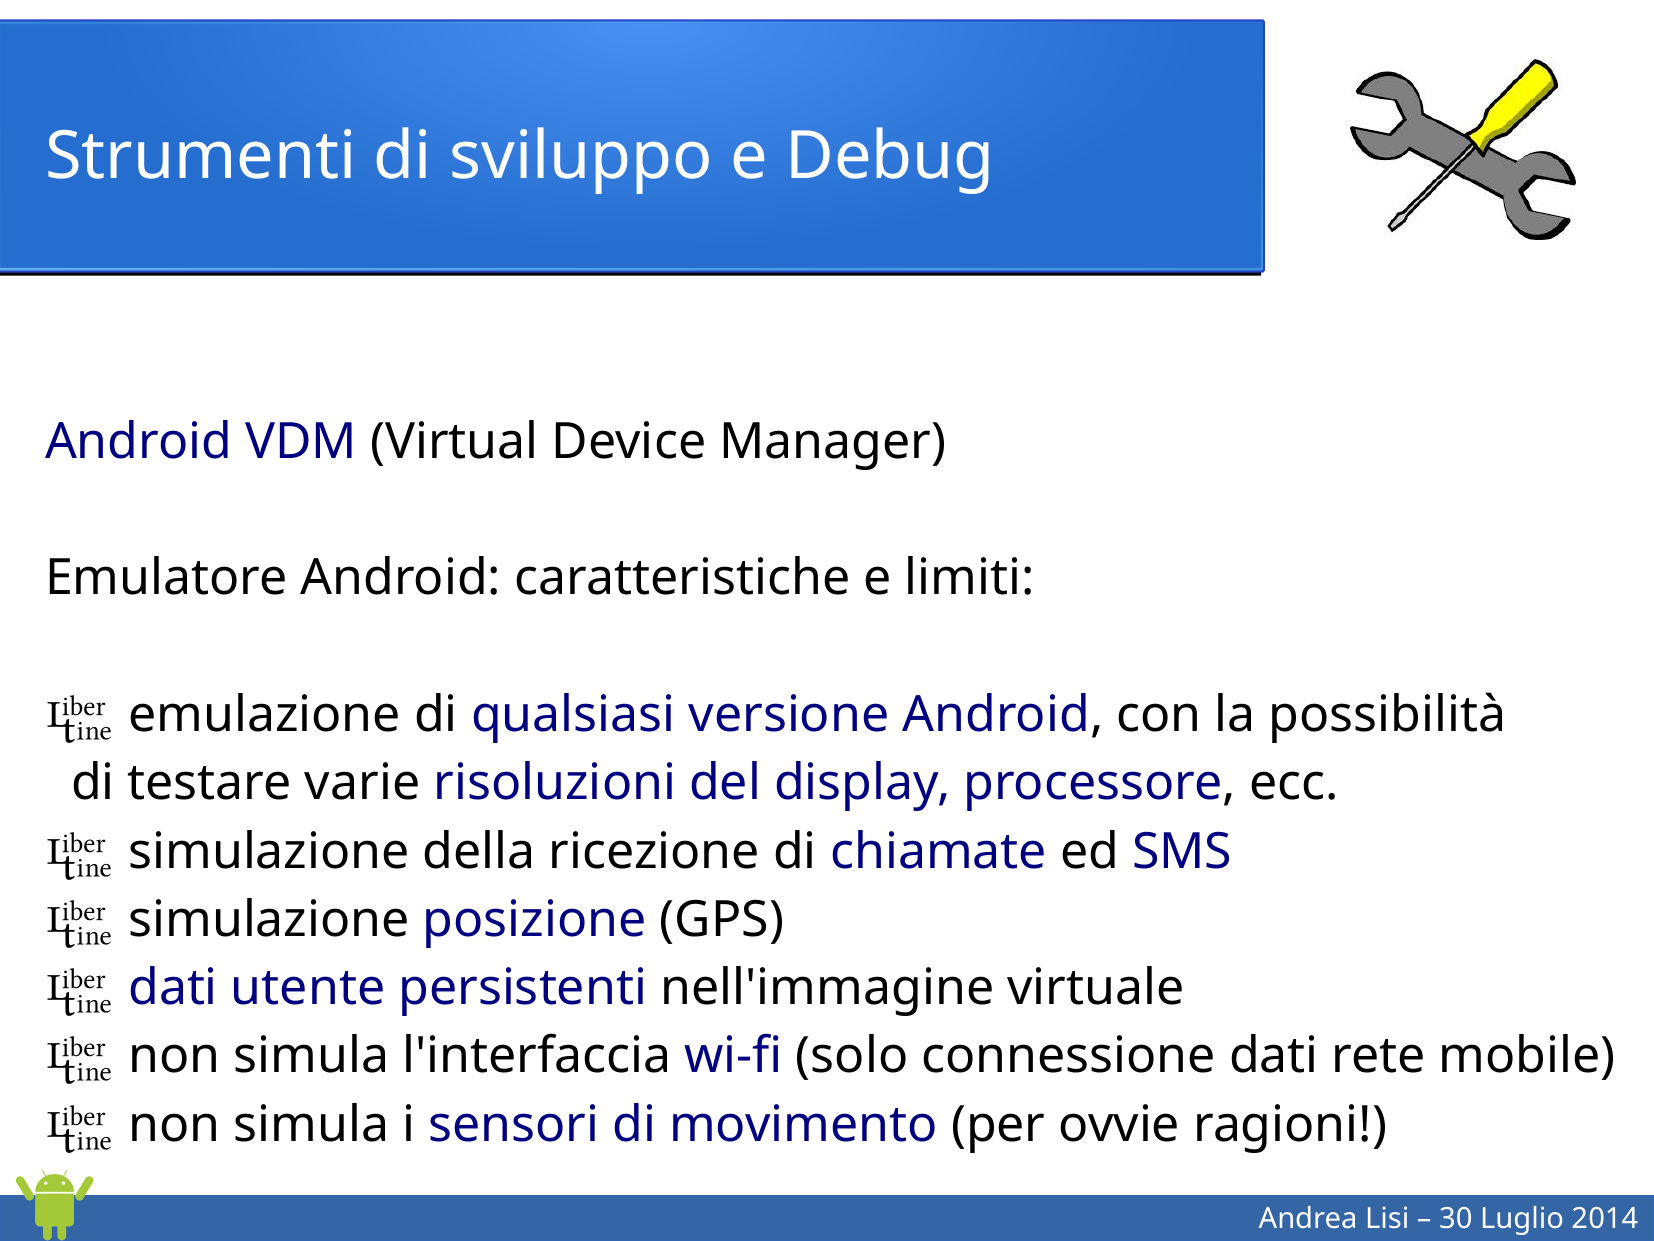

# Strumenti di sviluppo e Debug
Android VDM (Virtual Device Manager)
Emulatore Android: caratteristiche e limiti:
 emulazione di qualsiasi versione Android, con la possibilità
 di testare varie risoluzioni del display, processore, ecc.
 simulazione della ricezione di chiamate ed SMS
 simulazione posizione (GPS)
 dati utente persistenti nell'immagine virtuale
 non simula l'interfaccia wi-fi (solo connessione dati rete mobile)
 non simula i sensori di movimento (per ovvie ragioni!)
Andrea Lisi – 30 Luglio 2014